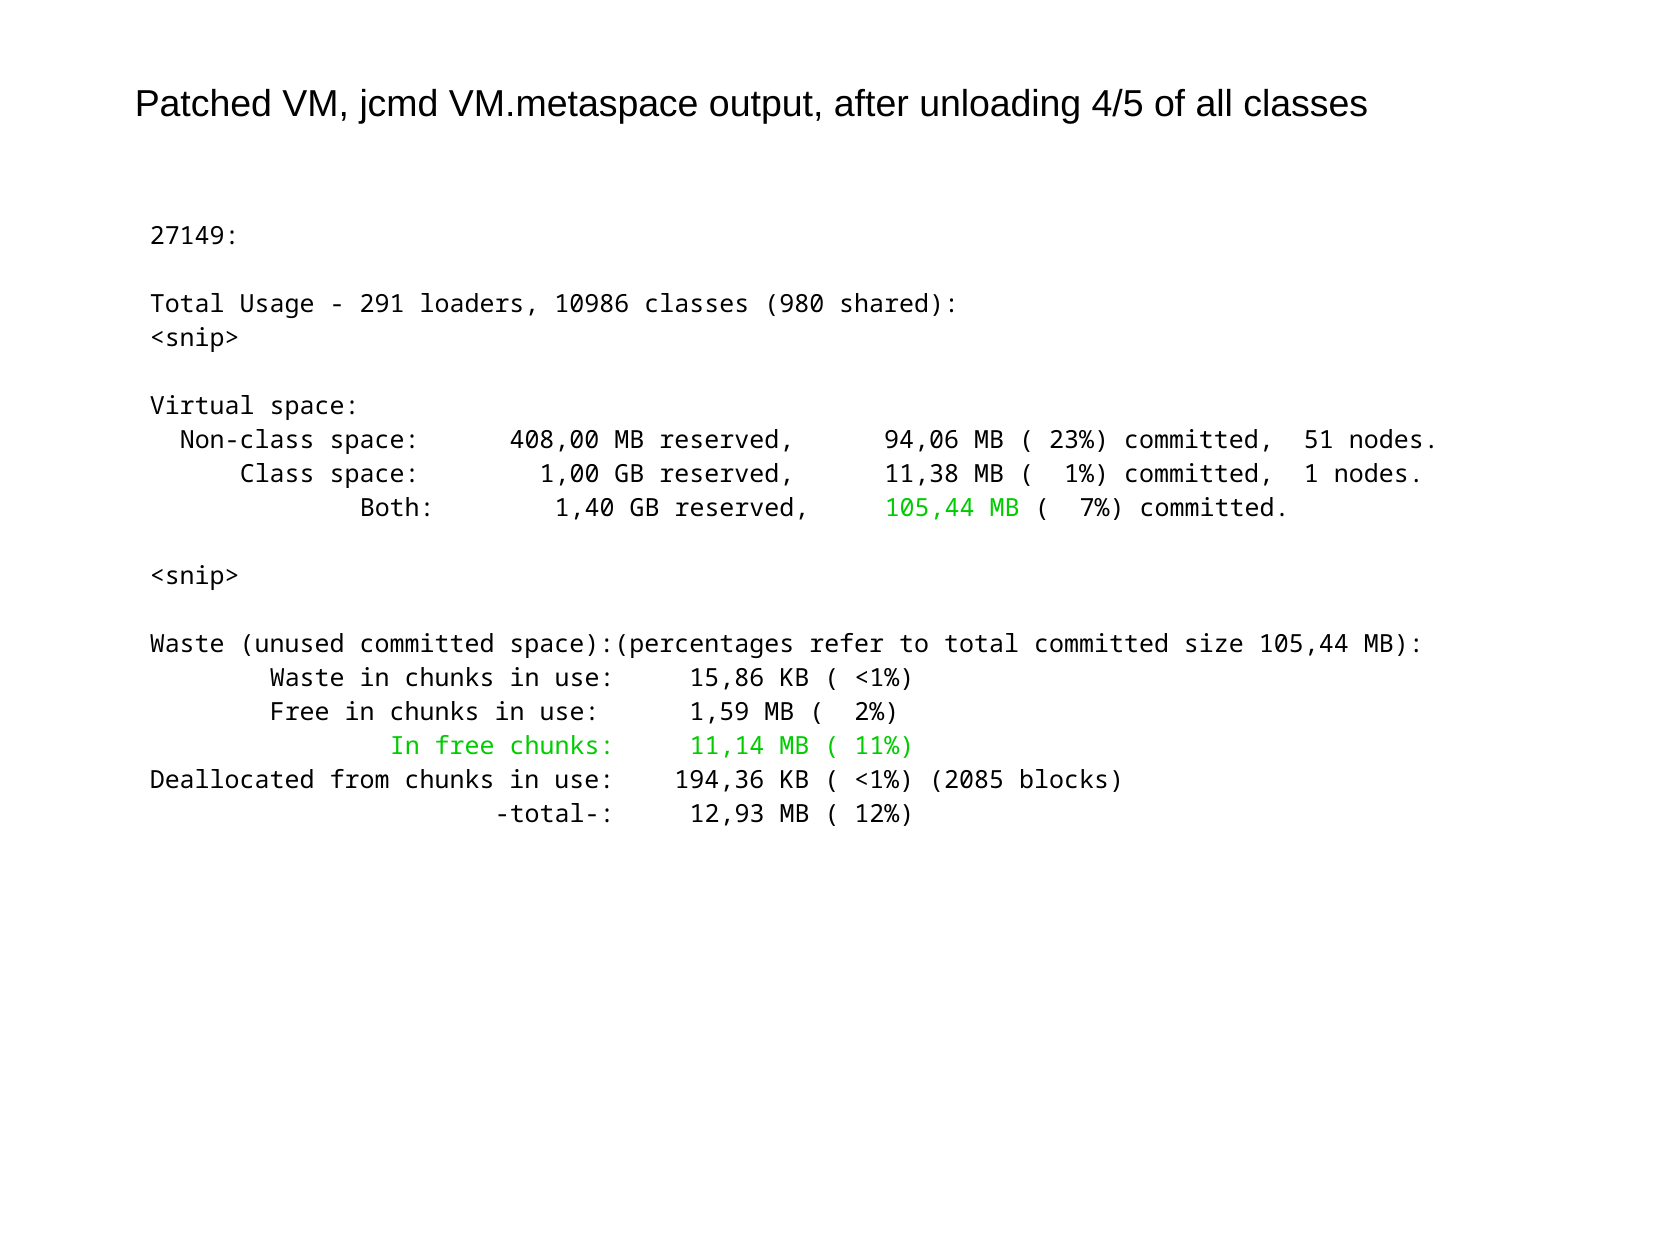

Patched VM, jcmd VM.metaspace output, after unloading 4/5 of all classes
27149:
Total Usage - 291 loaders, 10986 classes (980 shared):
<snip>
Virtual space:
 Non-class space: 408,00 MB reserved, 94,06 MB ( 23%) committed, 51 nodes.
 Class space: 1,00 GB reserved, 11,38 MB ( 1%) committed, 1 nodes.
 Both: 1,40 GB reserved, 105,44 MB ( 7%) committed.
<snip>
Waste (unused committed space):(percentages refer to total committed size 105,44 MB):
 Waste in chunks in use: 15,86 KB ( <1%)
 Free in chunks in use: 1,59 MB ( 2%)
 In free chunks: 11,14 MB ( 11%)
Deallocated from chunks in use: 194,36 KB ( <1%) (2085 blocks)
 -total-: 12,93 MB ( 12%)